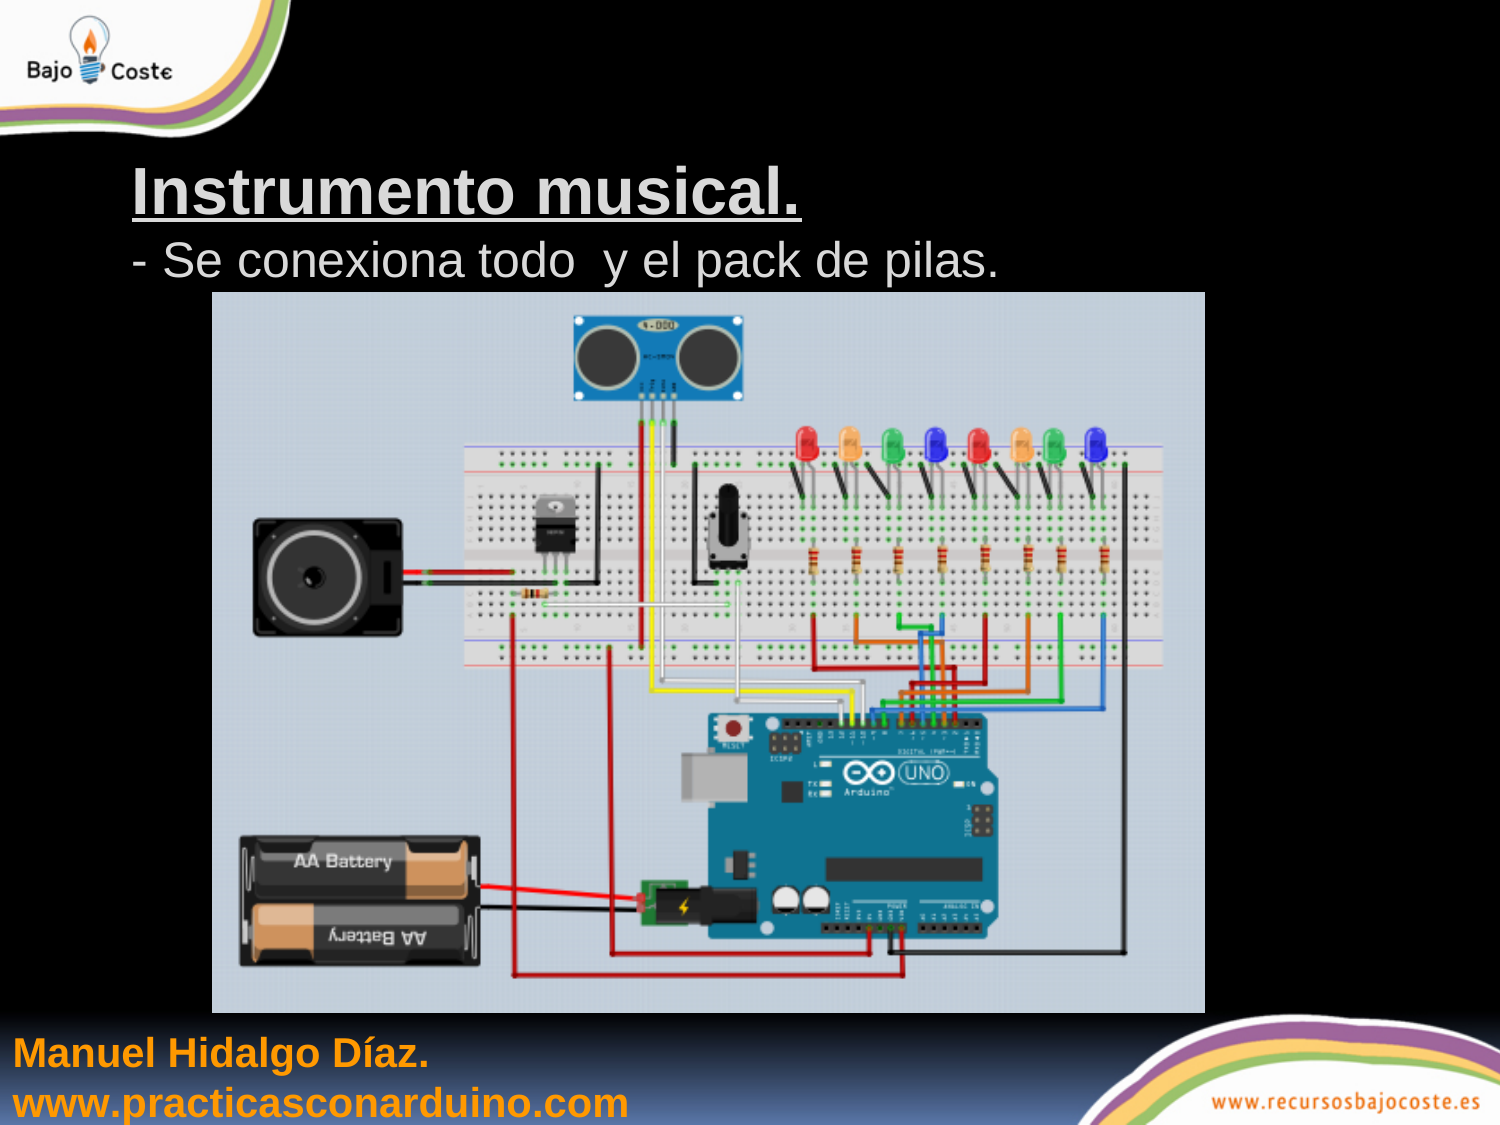

Instrumento musical.
- Se conexiona todo y el pack de pilas.
Manuel Hidalgo Díaz.
www.practicasconarduino.com